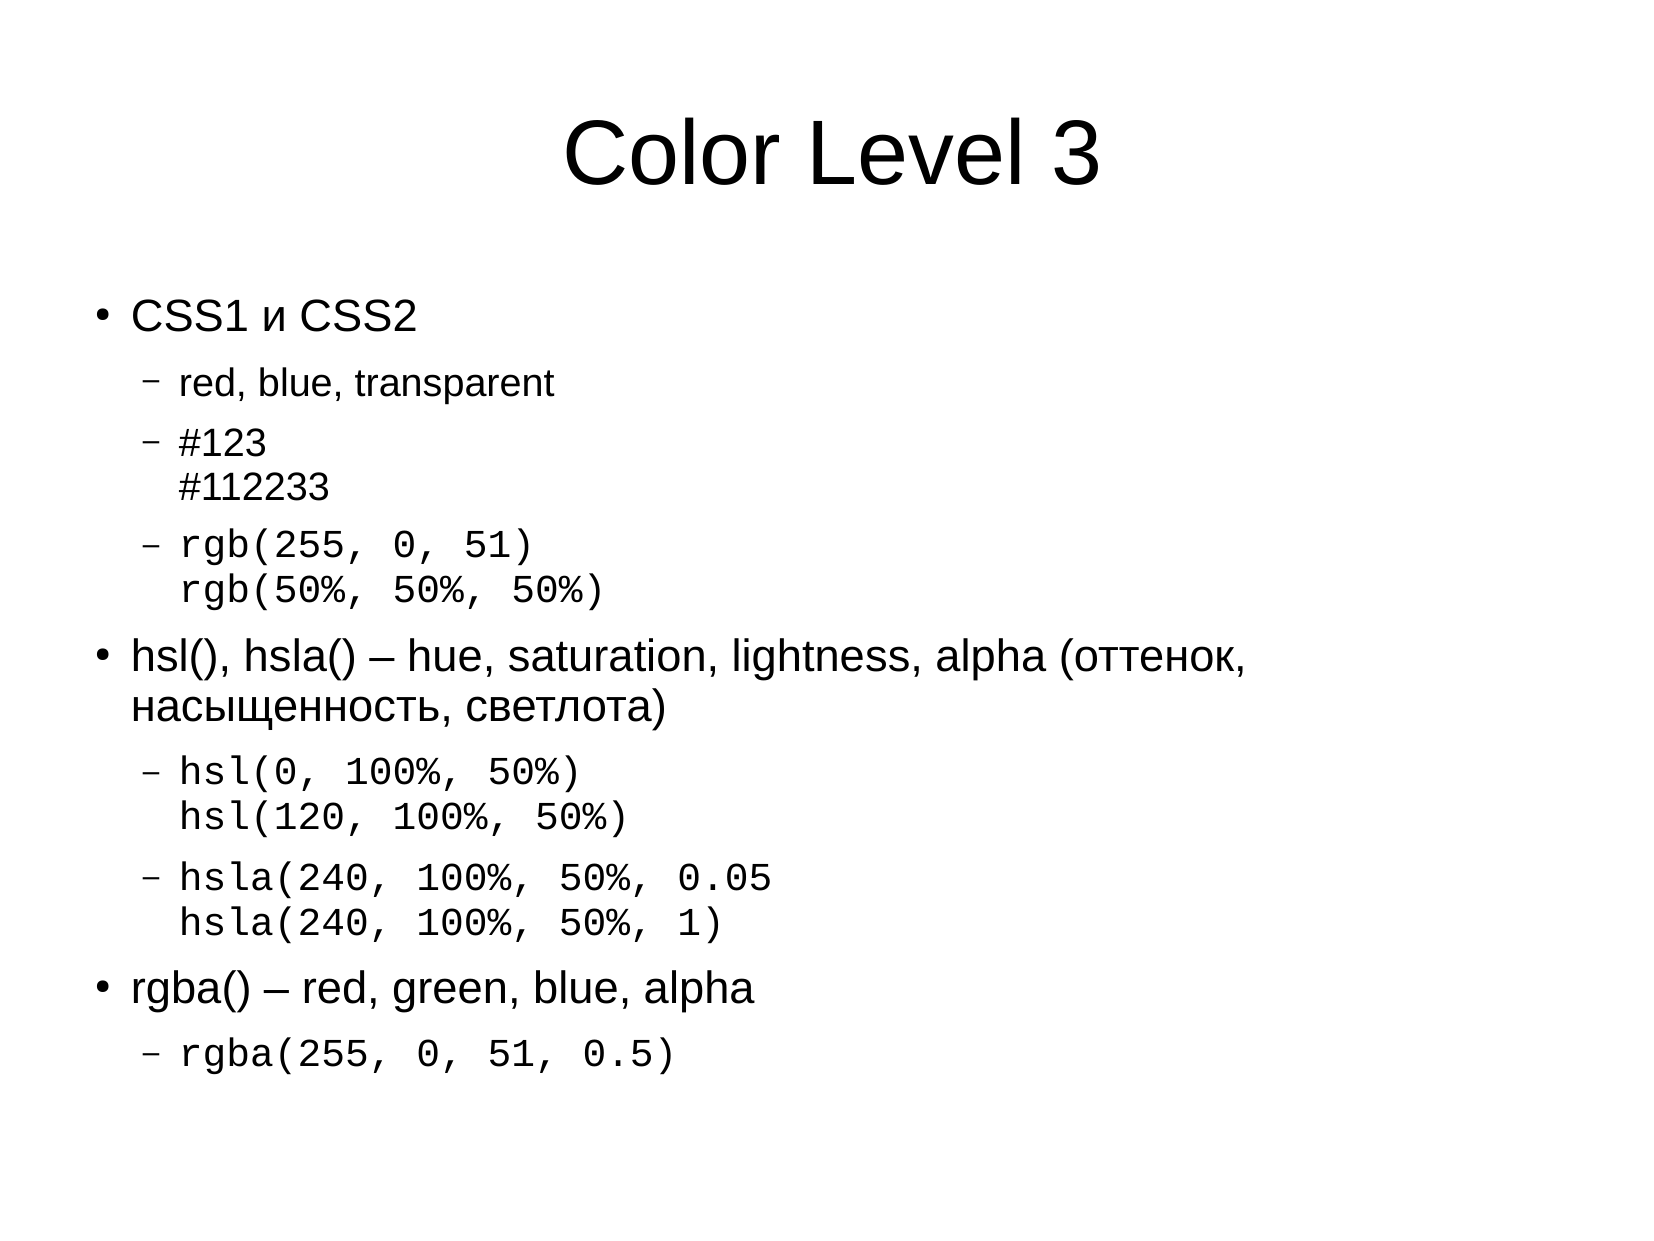

# Color Level 3
CSS1 и CSS2
red, blue, transparent
#123
#112233
rgb(255, 0, 51)
rgb(50%, 50%, 50%)
hsl(), hsla() – hue, saturation, lightness, alpha (оттенок, насыщенность, светлота)
hsl(0, 100%, 50%)
hsl(120, 100%, 50%)
hsla(240, 100%, 50%, 0.05
hsla(240, 100%, 50%, 1)
rgba() – red, green, blue, alpha
rgba(255, 0, 51, 0.5)